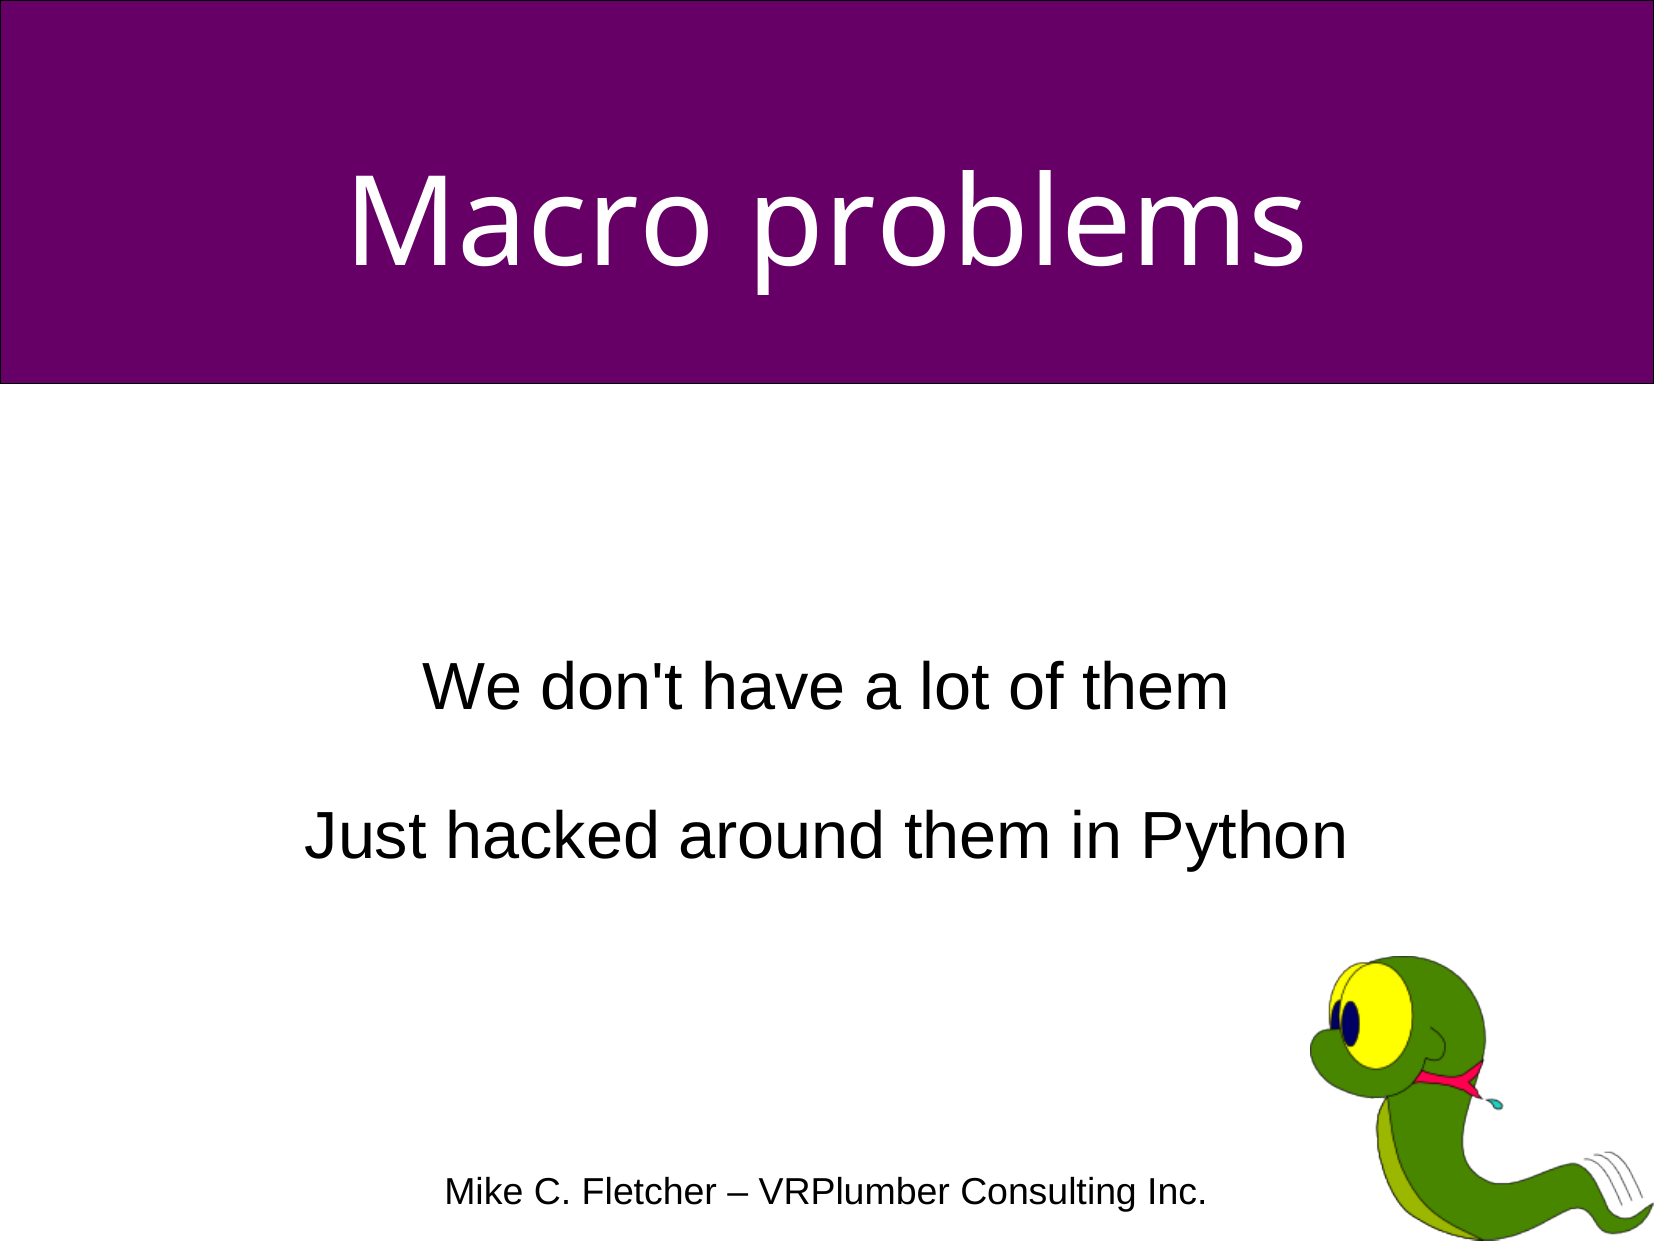

# Macro problems
We don't have a lot of them
Just hacked around them in Python